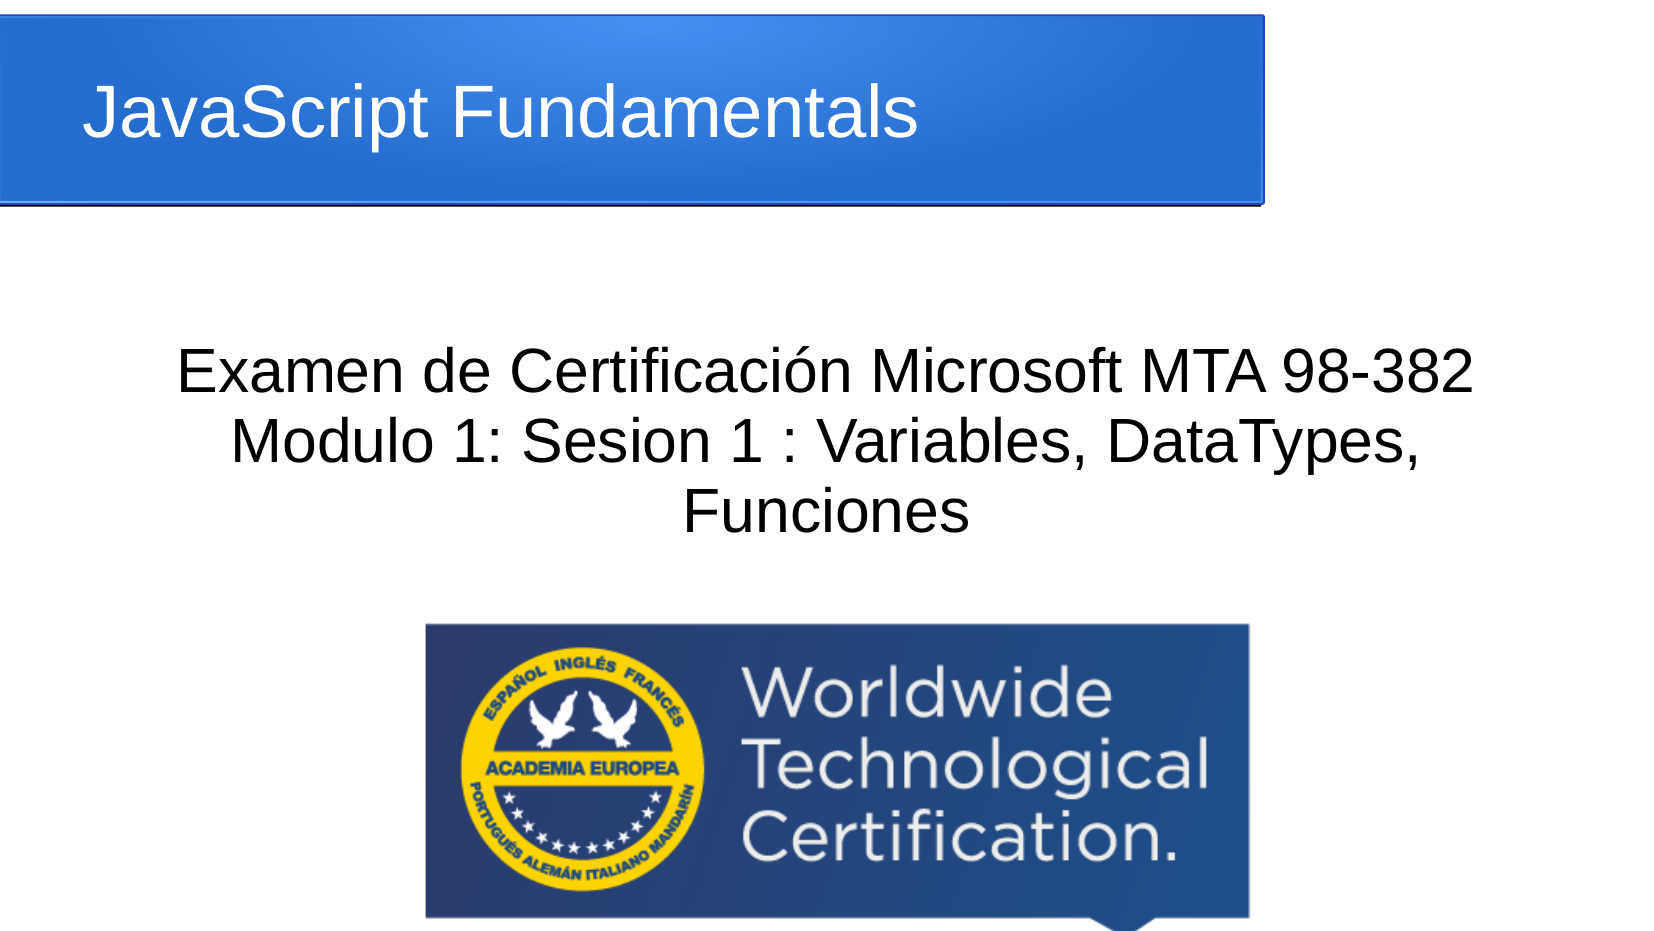

# JavaScript Fundamentals
Examen de Certificación Microsoft MTA 98-382
Modulo 1: Sesion 1 : Variables, DataTypes, Funciones